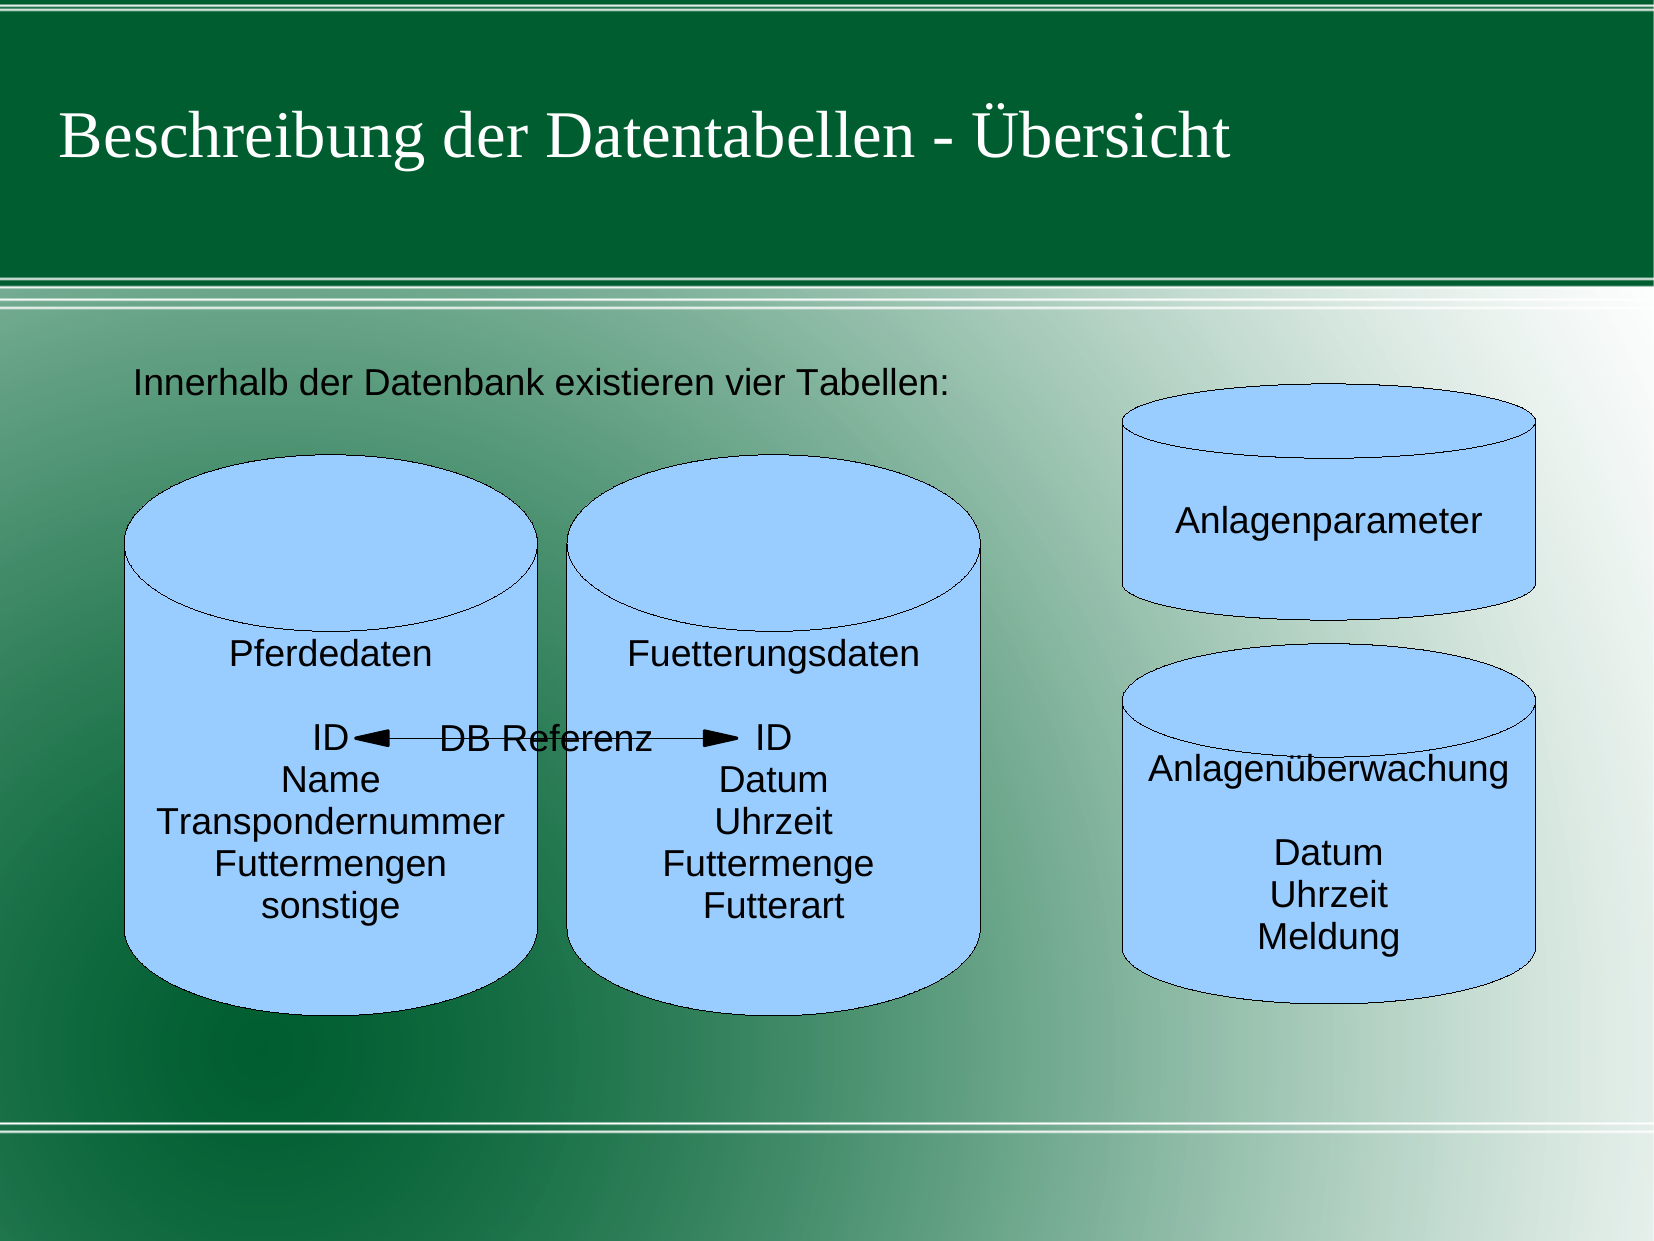

# Beschreibung der Datentabellen - Übersicht
Innerhalb der Datenbank existieren vier Tabellen:
Anlagenparameter
Pferdedaten
ID
Name
Transpondernummer
Futtermengen
sonstige
Fuetterungsdaten
ID
Datum
Uhrzeit
Futtermenge
Futterart
Anlagenüberwachung
Datum
Uhrzeit
Meldung
DB Referenz